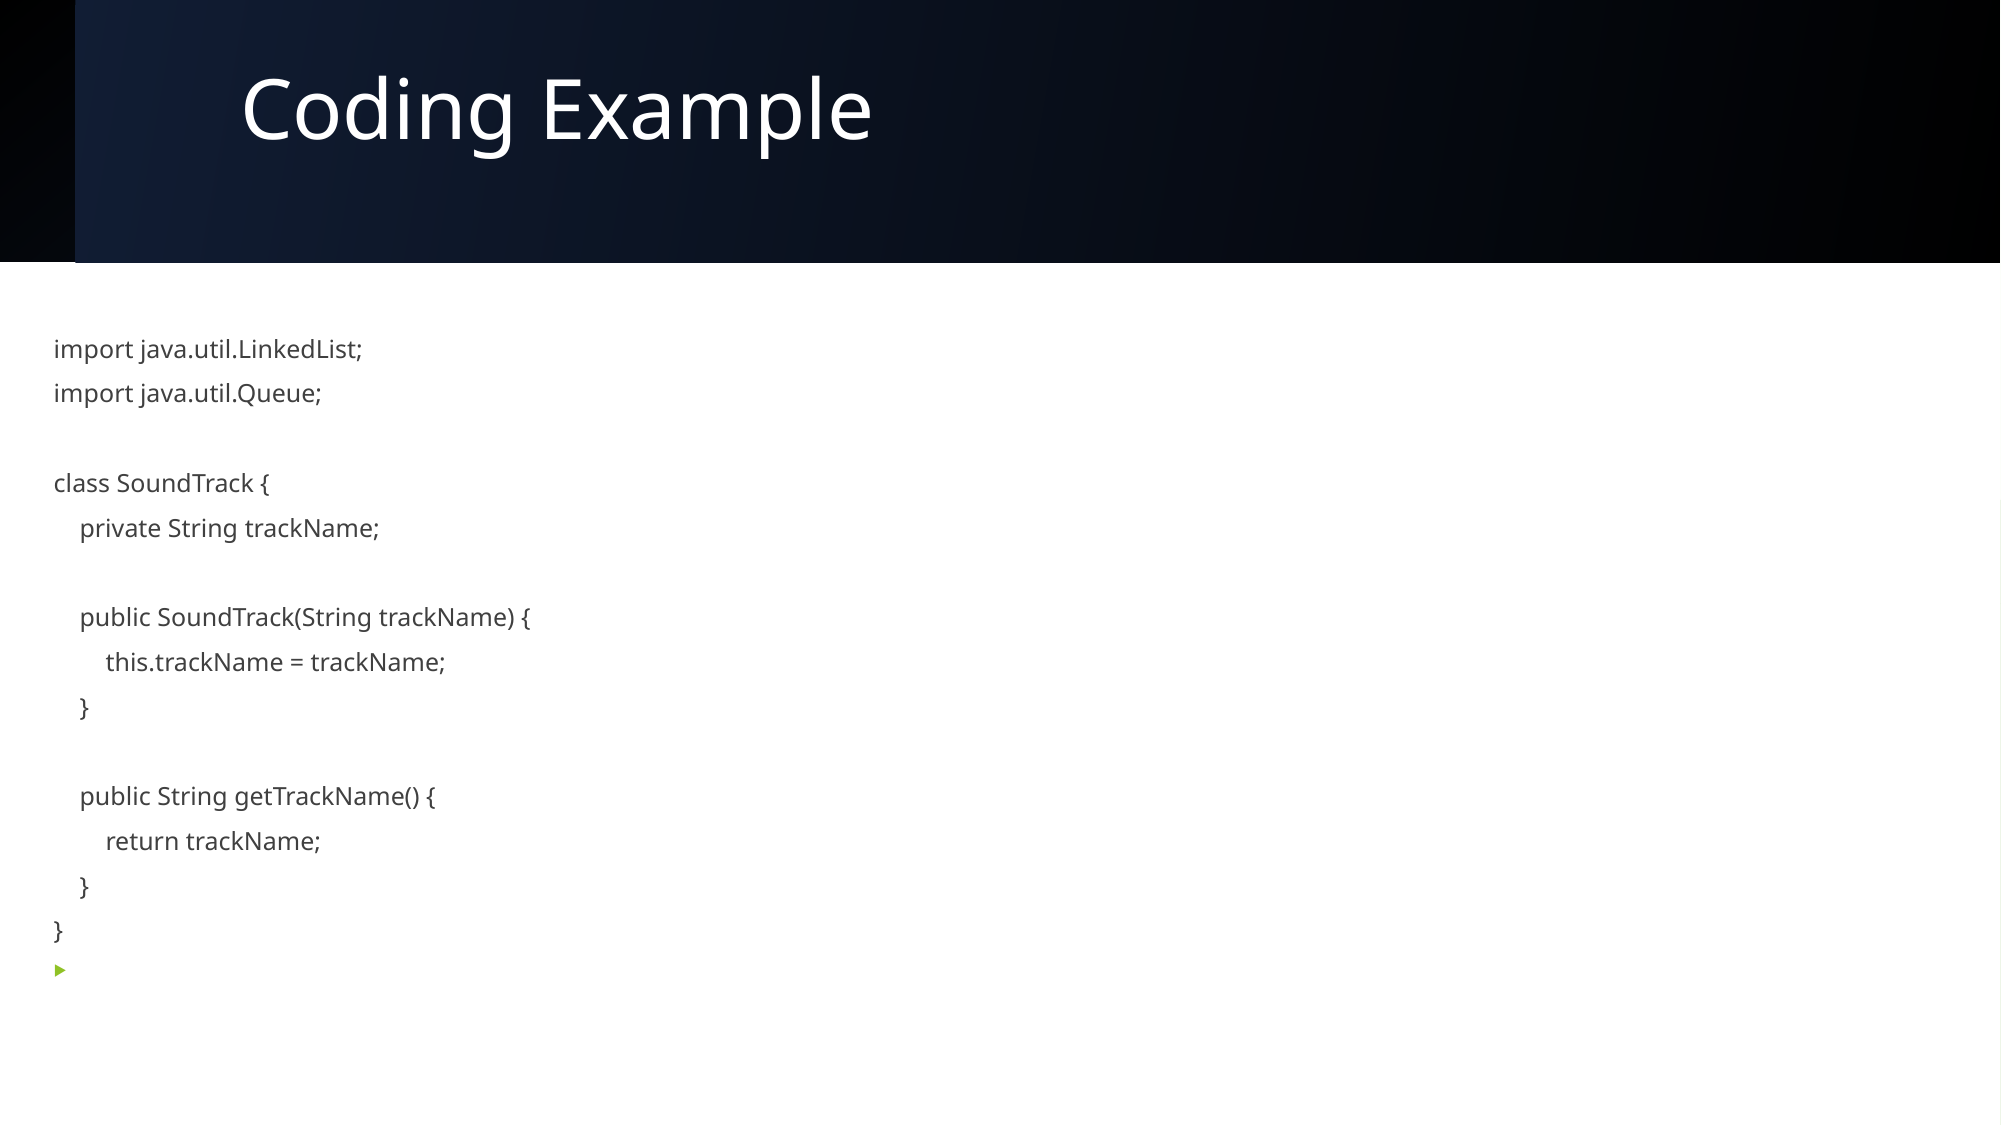

# Coding Example
import java.util.LinkedList;
import java.util.Queue;
class SoundTrack {
 private String trackName;
 public SoundTrack(String trackName) {
 this.trackName = trackName;
 }
 public String getTrackName() {
 return trackName;
 }
}